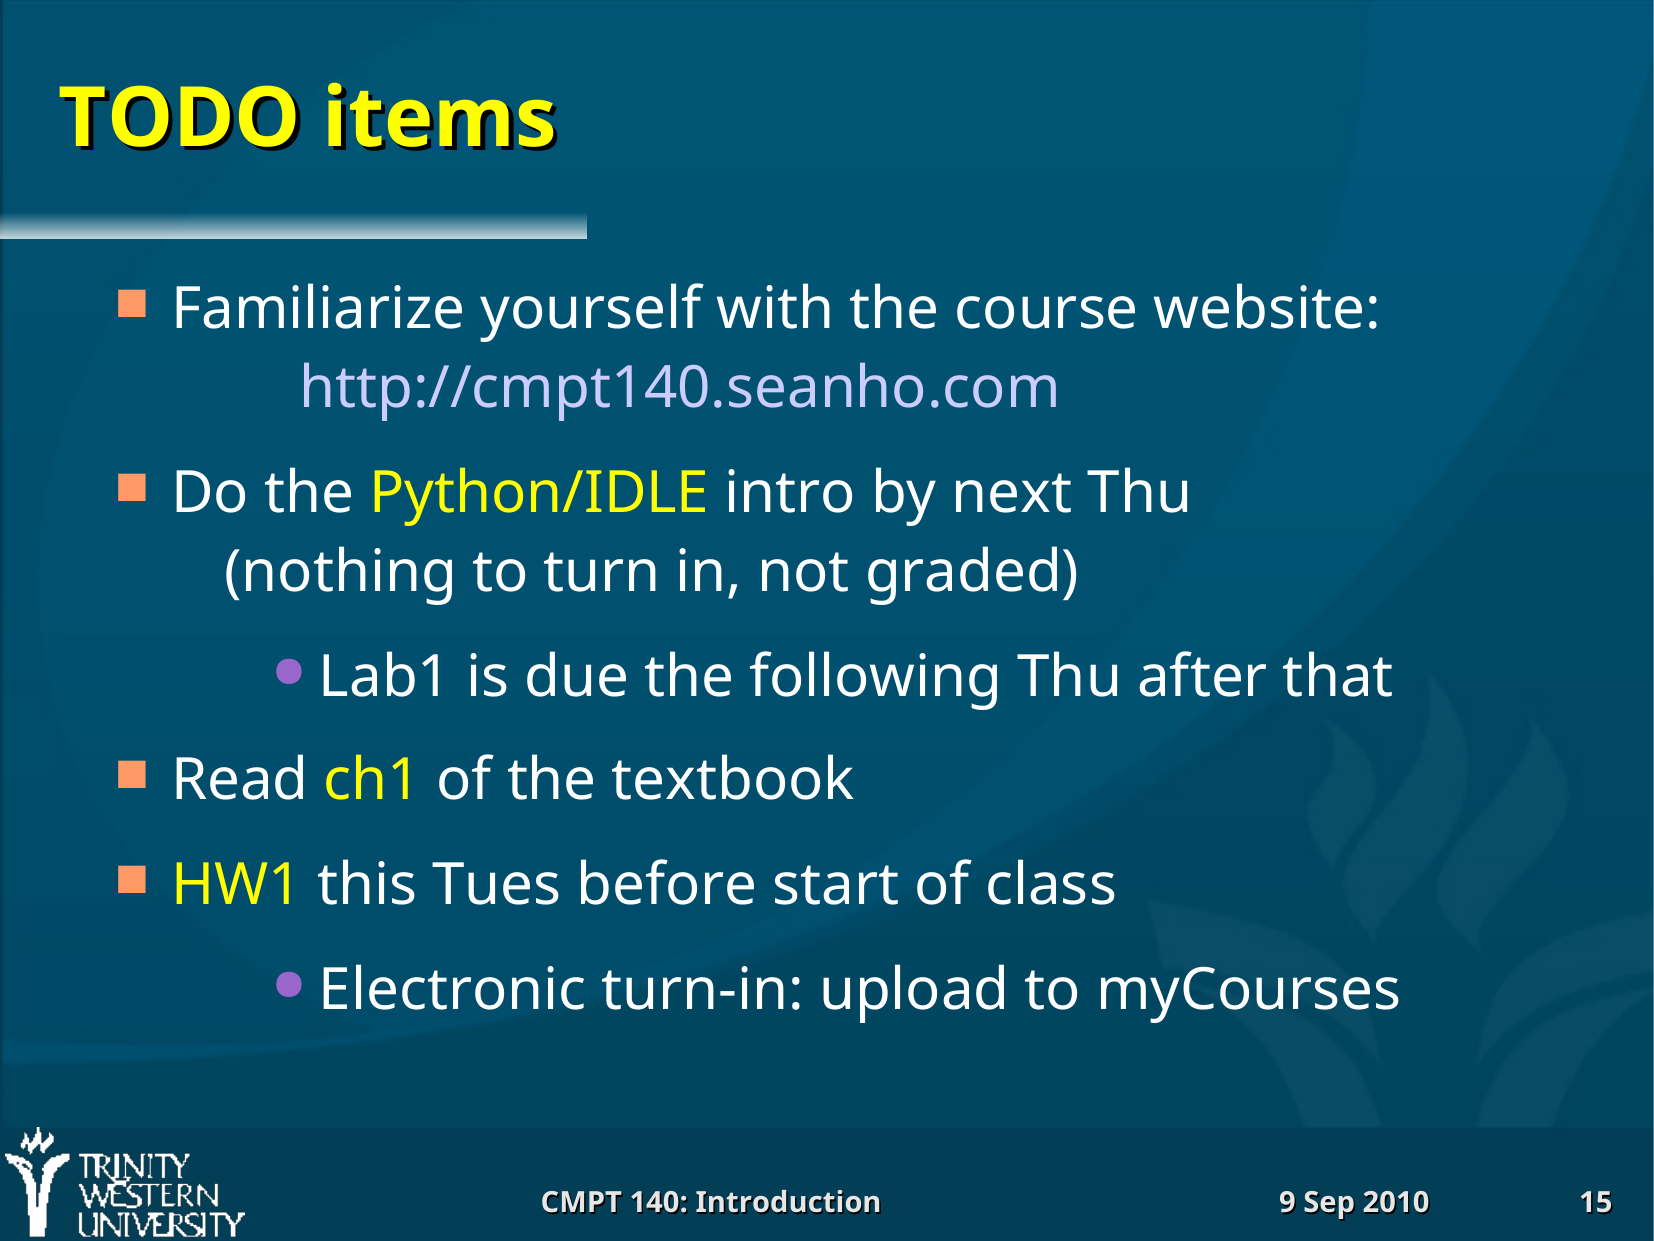

# TODO items
Familiarize yourself with the course website:
	http://cmpt140.seanho.com
Do the Python/IDLE intro by next Thu
(nothing to turn in, not graded)
Lab1 is due the following Thu after that
Read ch1 of the textbook
HW1 this Tues before start of class
Electronic turn-in: upload to myCourses
CMPT 140: Introduction
9 Sep 2010
15